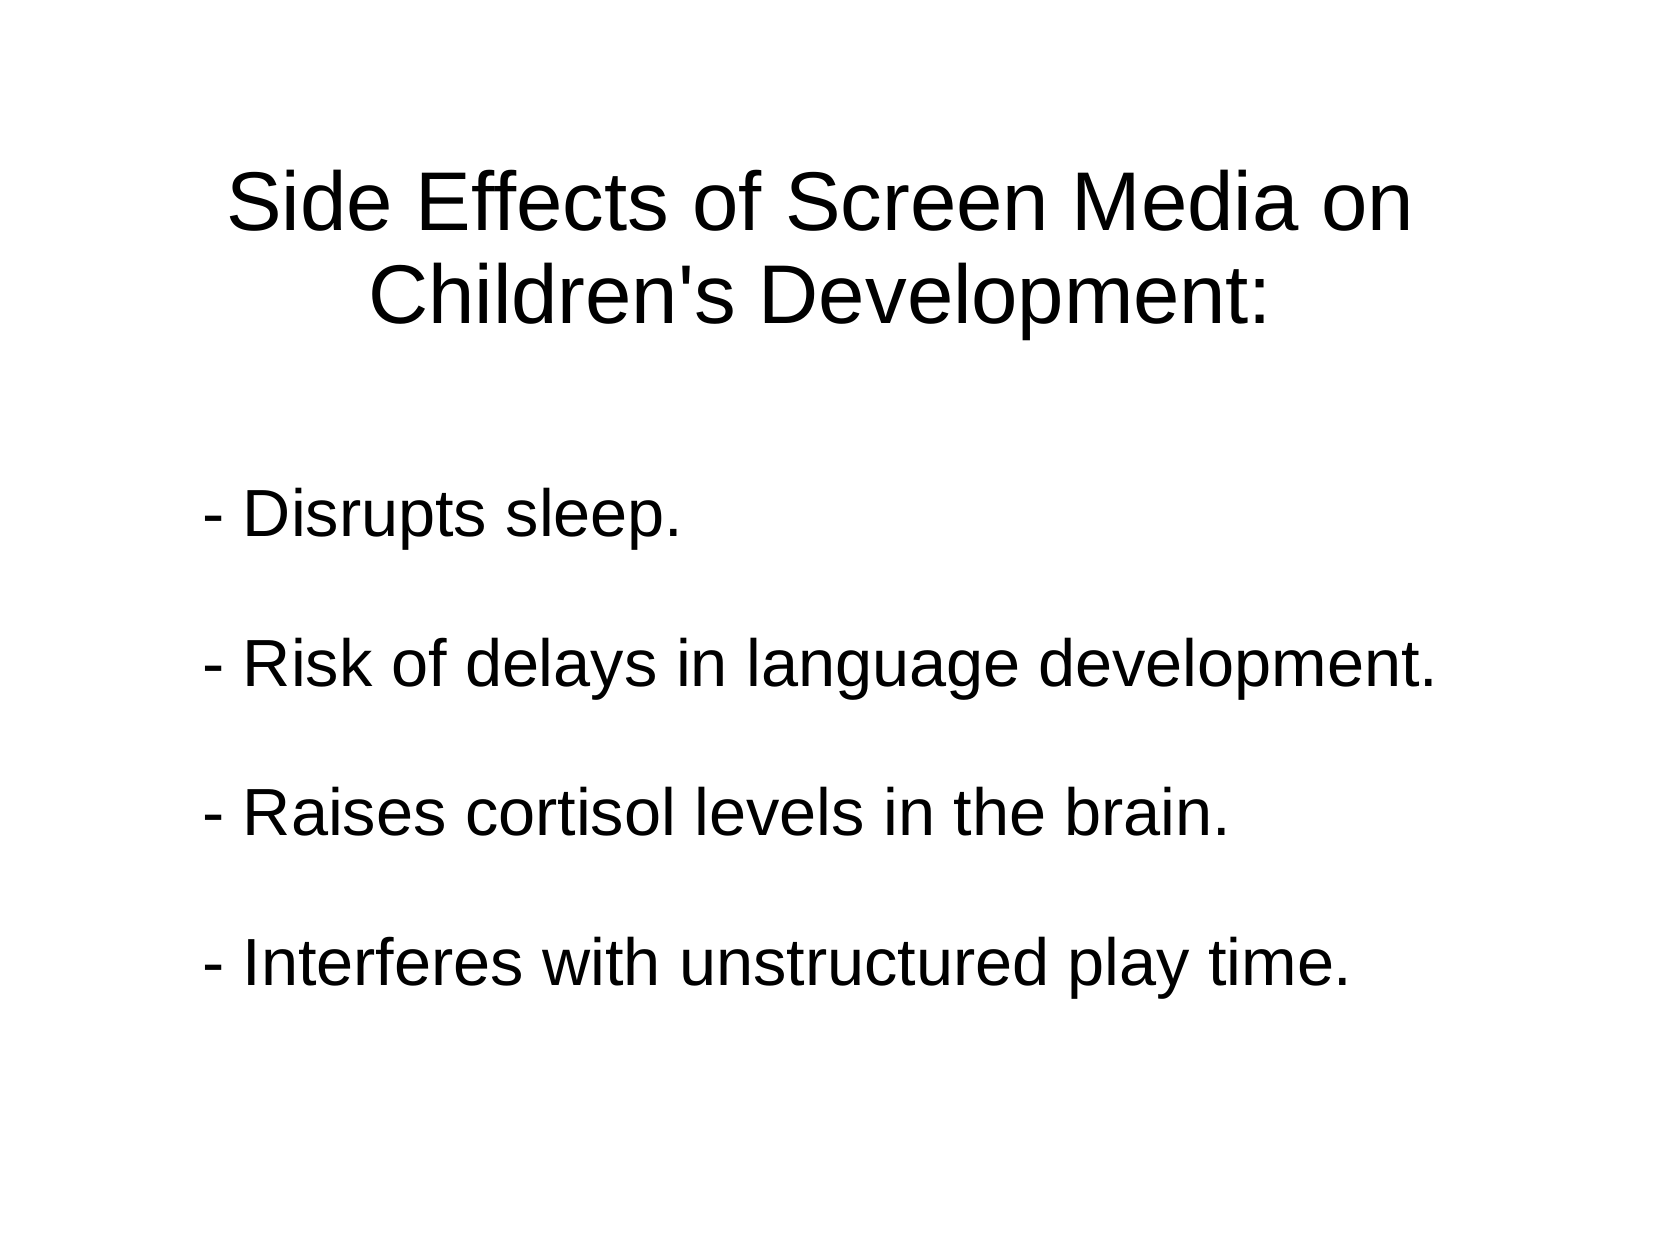

Side Effects of Screen Media on Children's Development:
- Disrupts sleep.
- Risk of delays in language development.
- Raises cortisol levels in the brain.
- Interferes with unstructured play time.